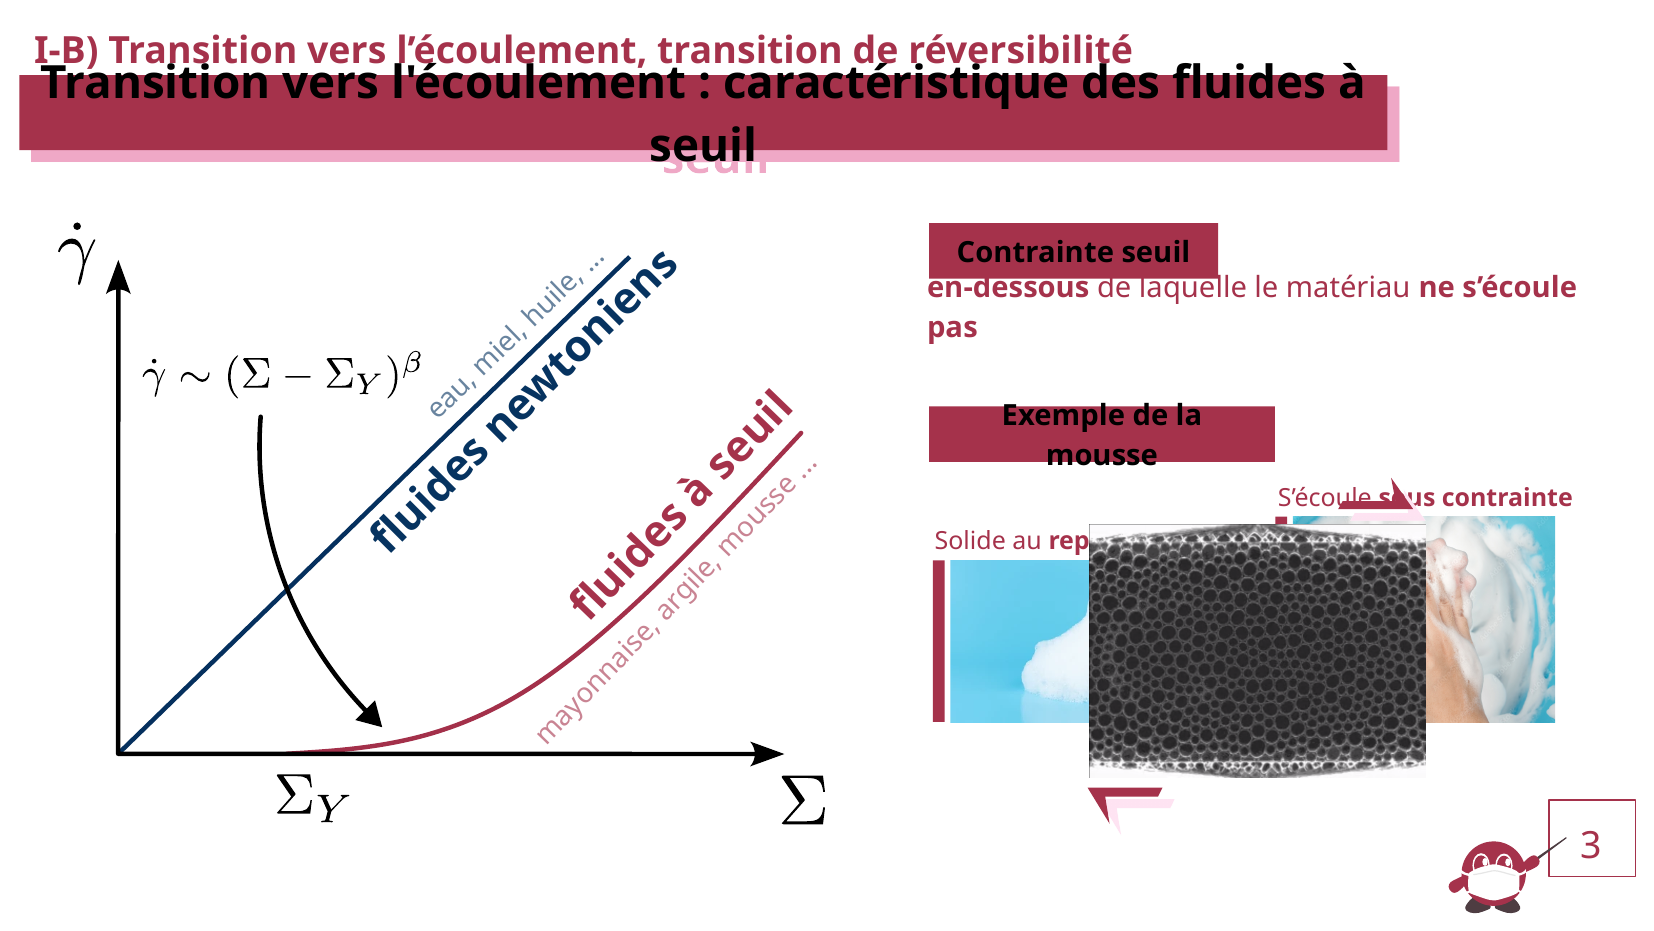

I-B) Transition vers l’écoulement, transition de réversibilité
Transition vers l'écoulement : caractéristique des fluides à seuil
Contrainte seuil
en-dessous de laquelle le matériau ne s’écoule pas
Exemple de la mousse
S’écoule sous contrainte
Solide au repos